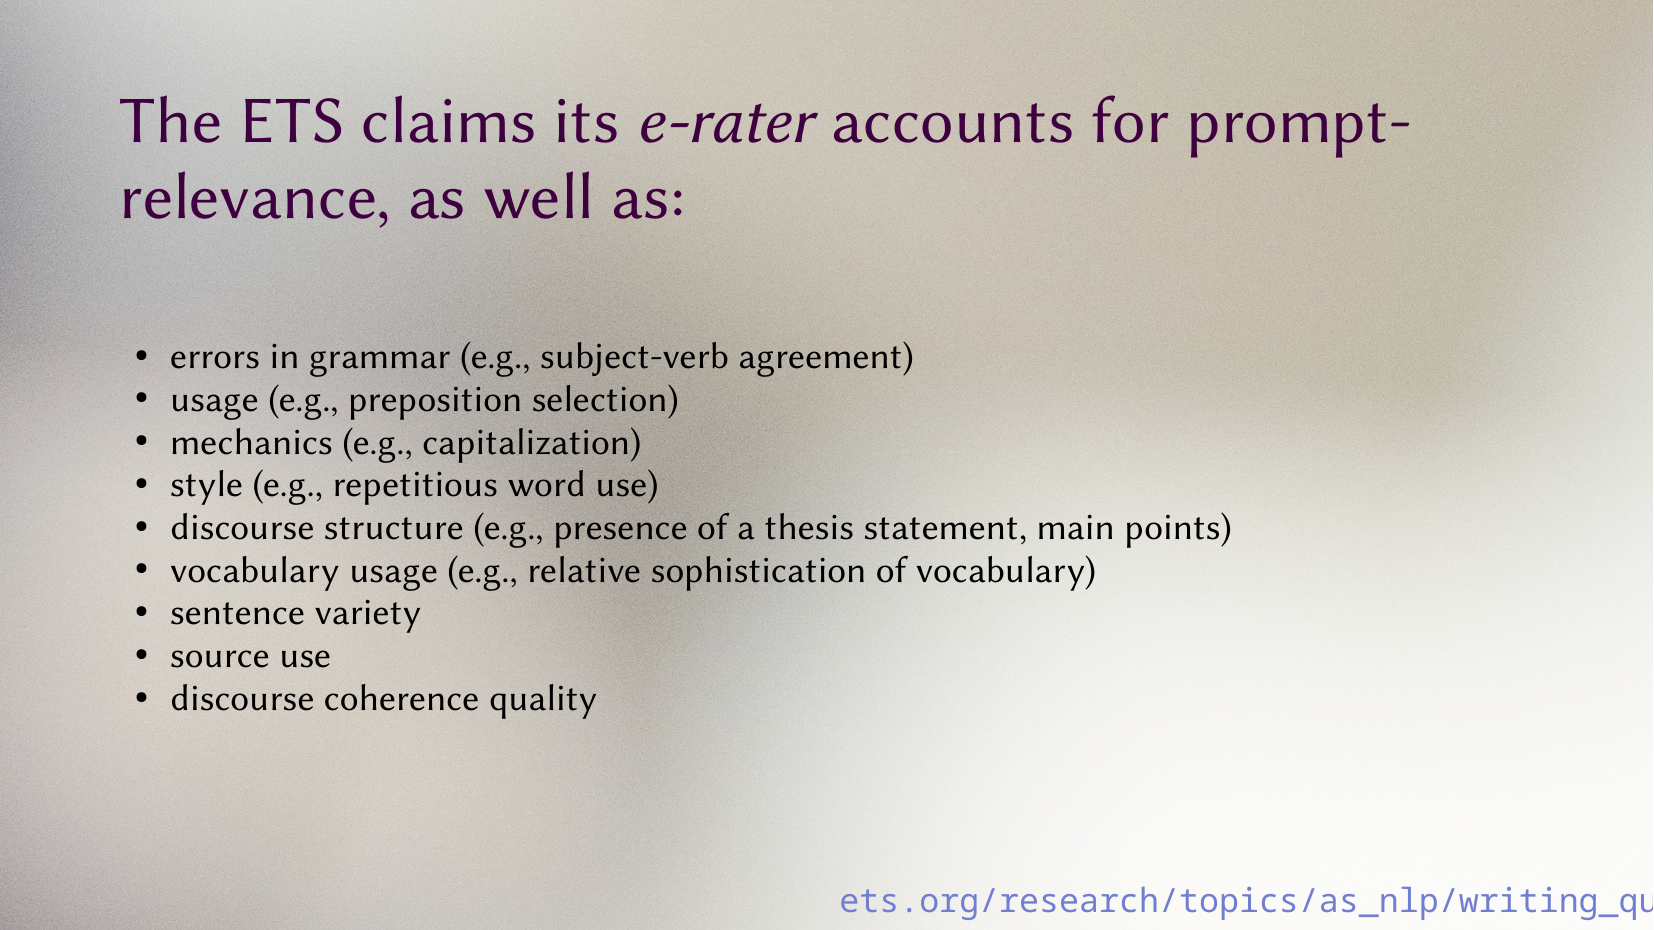

The ETS claims its e-rater accounts for prompt-relevance, as well as:
errors in grammar (e.g., subject-verb agreement)
usage (e.g., preposition selection)
mechanics (e.g., capitalization)
style (e.g., repetitious word use)
discourse structure (e.g., presence of a thesis statement, main points)
vocabulary usage (e.g., relative sophistication of vocabulary)
sentence variety
source use
discourse coherence quality
ets.org/research/topics/as_nlp/writing_quality/